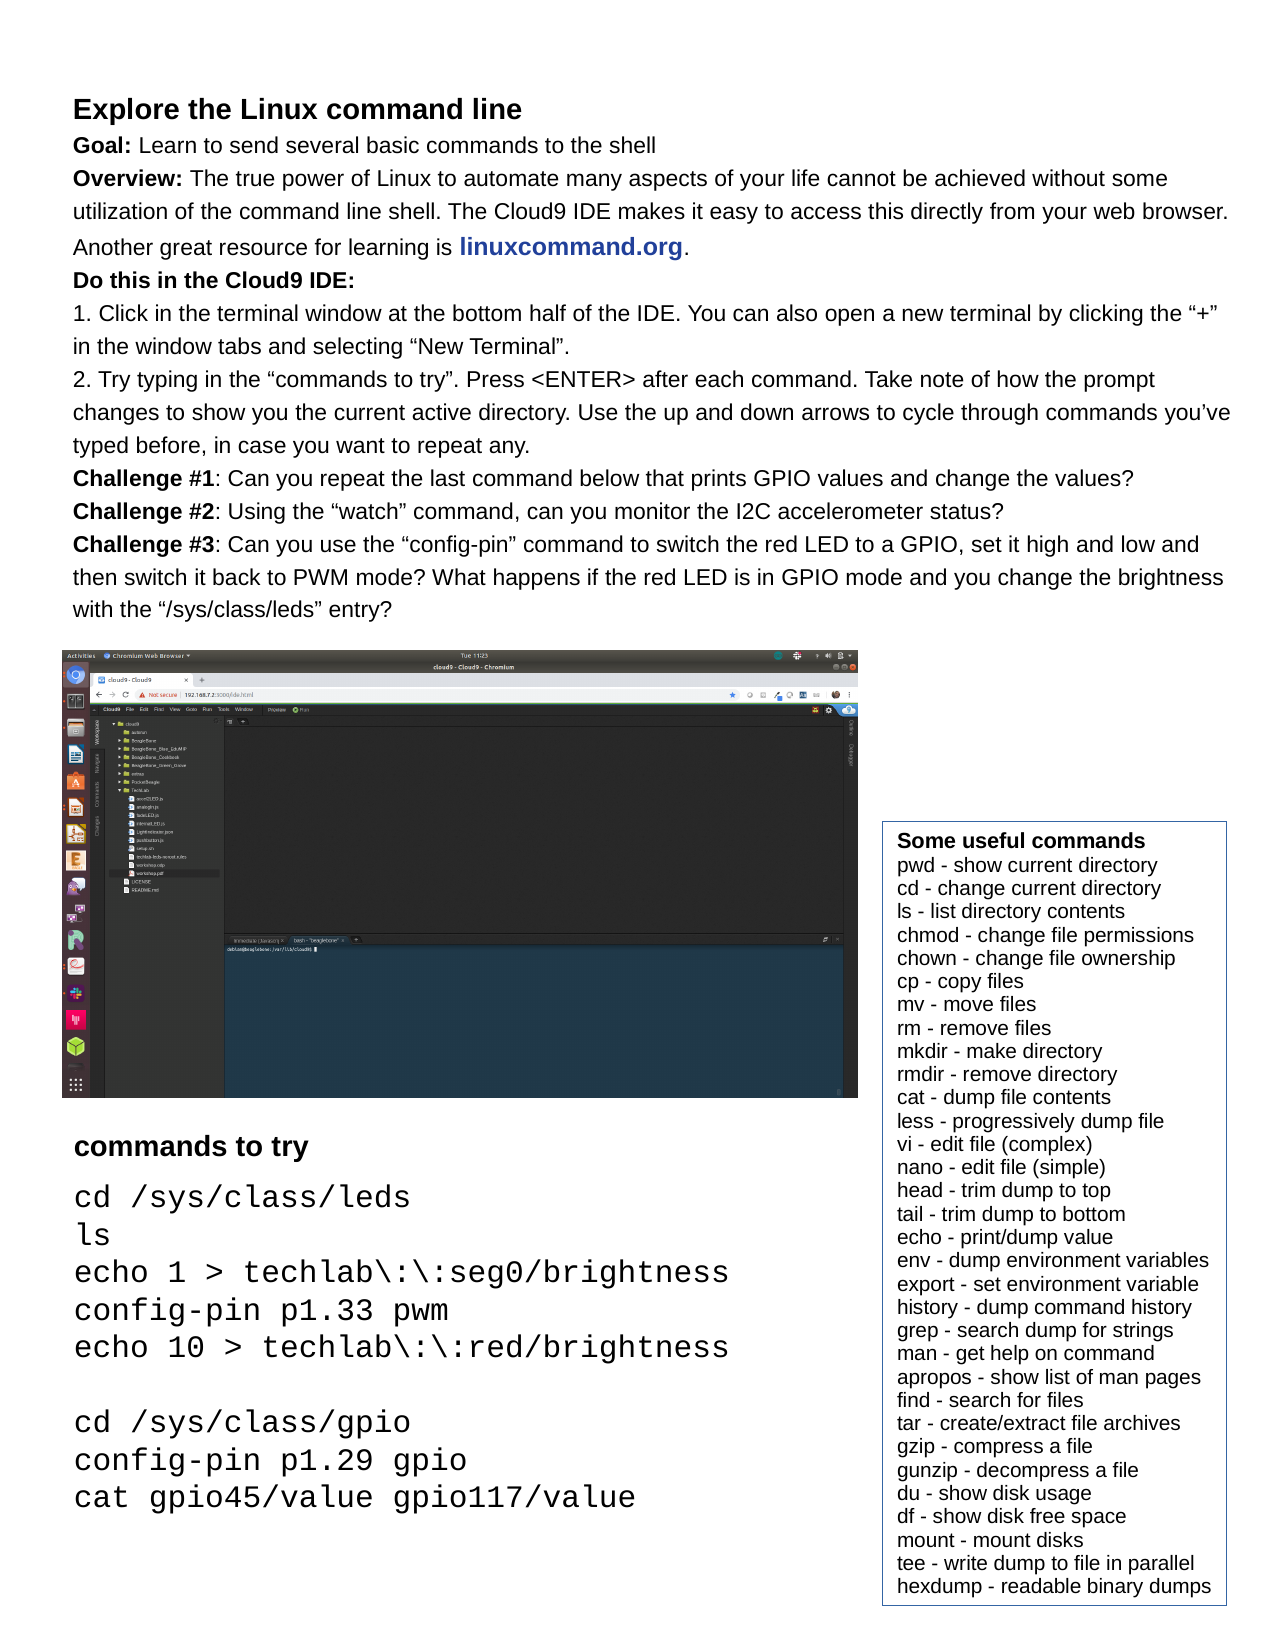

Explore the Linux command line
Goal: Learn to send several basic commands to the shell
Overview: The true power of Linux to automate many aspects of your life cannot be achieved without some utilization of the command line shell. The Cloud9 IDE makes it easy to access this directly from your web browser. Another great resource for learning is linuxcommand.org.
Do this in the Cloud9 IDE:
1. Click in the terminal window at the bottom half of the IDE. You can also open a new terminal by clicking the “+” in the window tabs and selecting “New Terminal”.
2. Try typing in the “commands to try”. Press <ENTER> after each command. Take note of how the prompt changes to show you the current active directory. Use the up and down arrows to cycle through commands you’ve typed before, in case you want to repeat any.
Challenge #1: Can you repeat the last command below that prints GPIO values and change the values?
Challenge #2: Using the “watch” command, can you monitor the I2C accelerometer status?
Challenge #3: Can you use the “config-pin” command to switch the red LED to a GPIO, set it high and low and then switch it back to PWM mode? What happens if the red LED is in GPIO mode and you change the brightness with the “/sys/class/leds” entry?
Some useful commands
pwd - show current directory
cd - change current directory
ls - list directory contents
chmod - change file permissions
chown - change file ownership
cp - copy files
mv - move files
rm - remove files
mkdir - make directory
rmdir - remove directory
cat - dump file contents
less - progressively dump file
vi - edit file (complex)
nano - edit file (simple)
head - trim dump to top
tail - trim dump to bottom
echo - print/dump value
env - dump environment variables
export - set environment variable
history - dump command history
grep - search dump for strings
man - get help on command
apropos - show list of man pages
find - search for files
tar - create/extract file archives
gzip - compress a file
gunzip - decompress a file
du - show disk usage
df - show disk free space
mount - mount disks
tee - write dump to file in parallel
hexdump - readable binary dumps
commands to try
cd /sys/class/leds
ls
echo 1 > techlab\:\:seg0/brightness
config-pin p1.33 pwm
echo 10 > techlab\:\:red/brightness
cd /sys/class/gpio
config-pin p1.29 gpio
cat gpio45/value gpio117/value